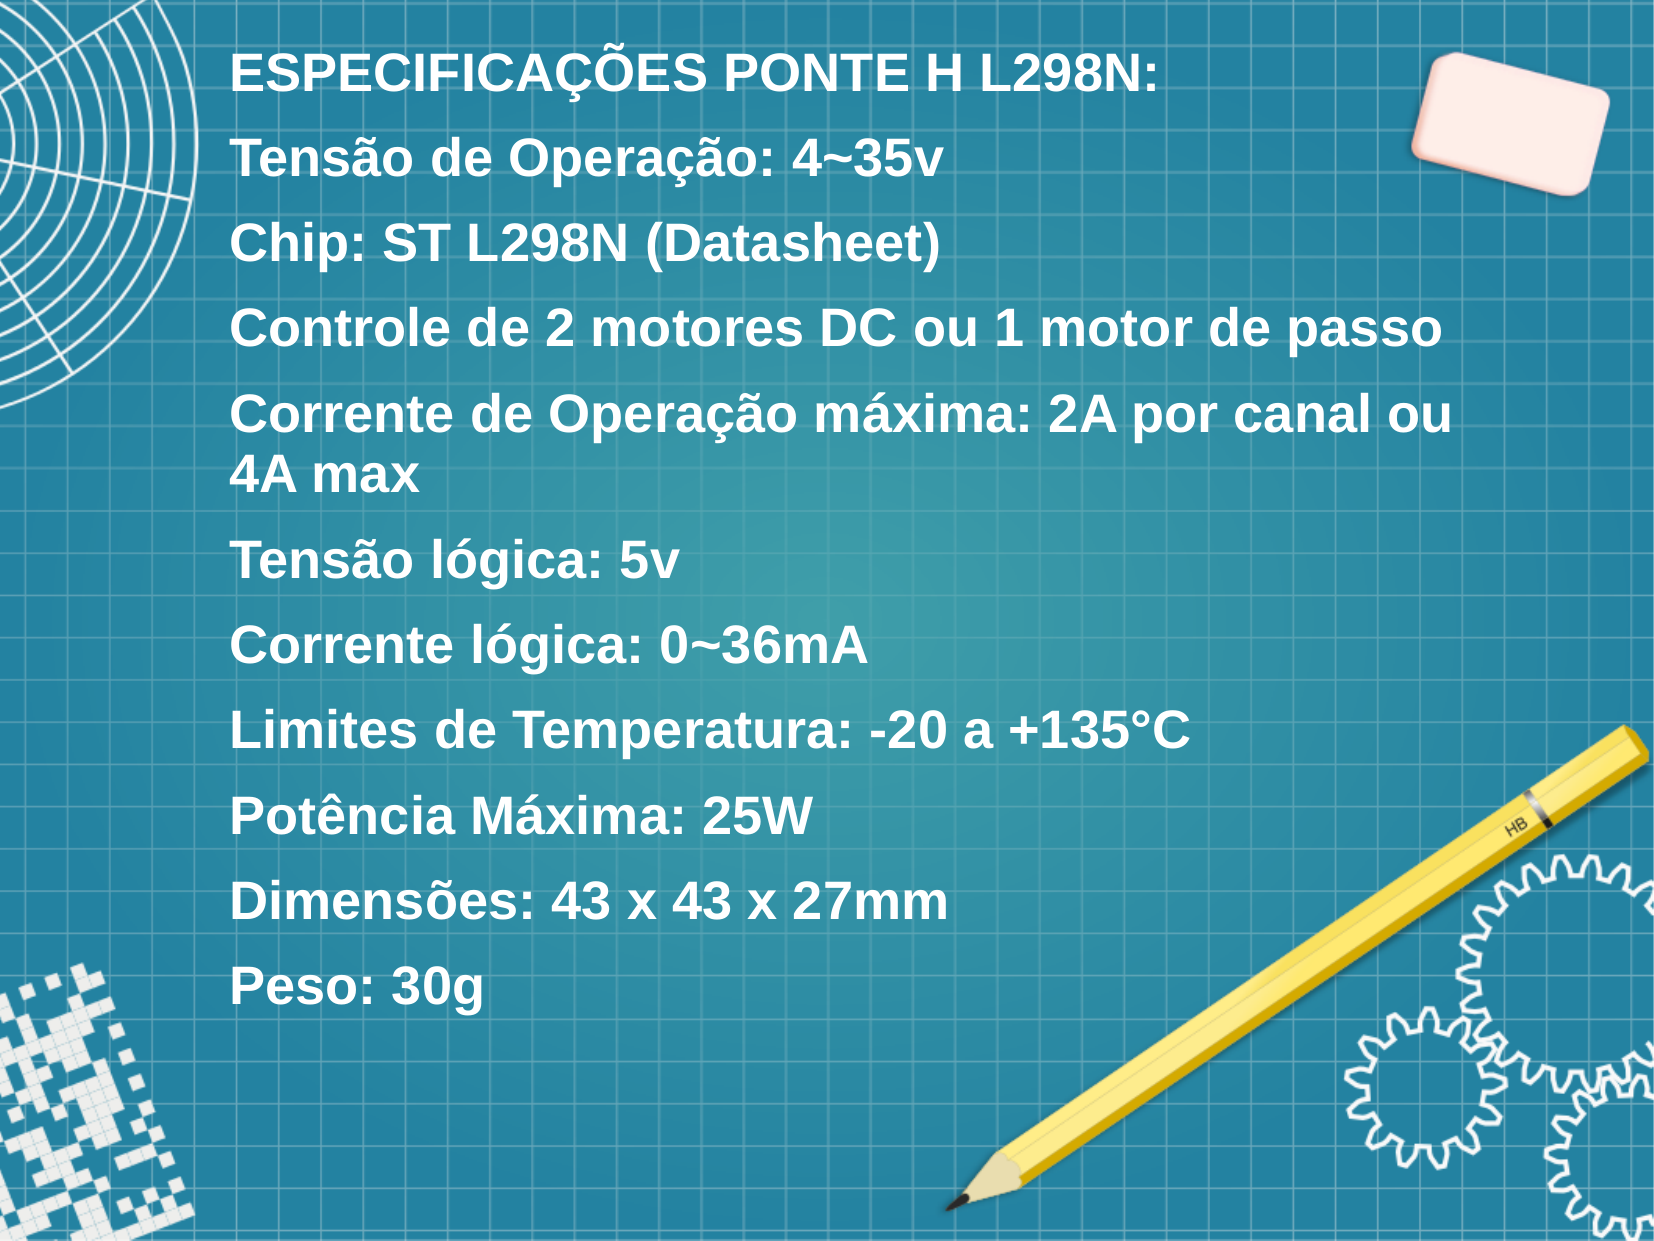

ESPECIFICAÇÕES PONTE H L298N:
Tensão de Operação: 4~35v
Chip: ST L298N (Datasheet)
Controle de 2 motores DC ou 1 motor de passo
Corrente de Operação máxima: 2A por canal ou 4A max
Tensão lógica: 5v
Corrente lógica: 0~36mA
Limites de Temperatura: -20 a +135°C
Potência Máxima: 25W
Dimensões: 43 x 43 x 27mm
Peso: 30g